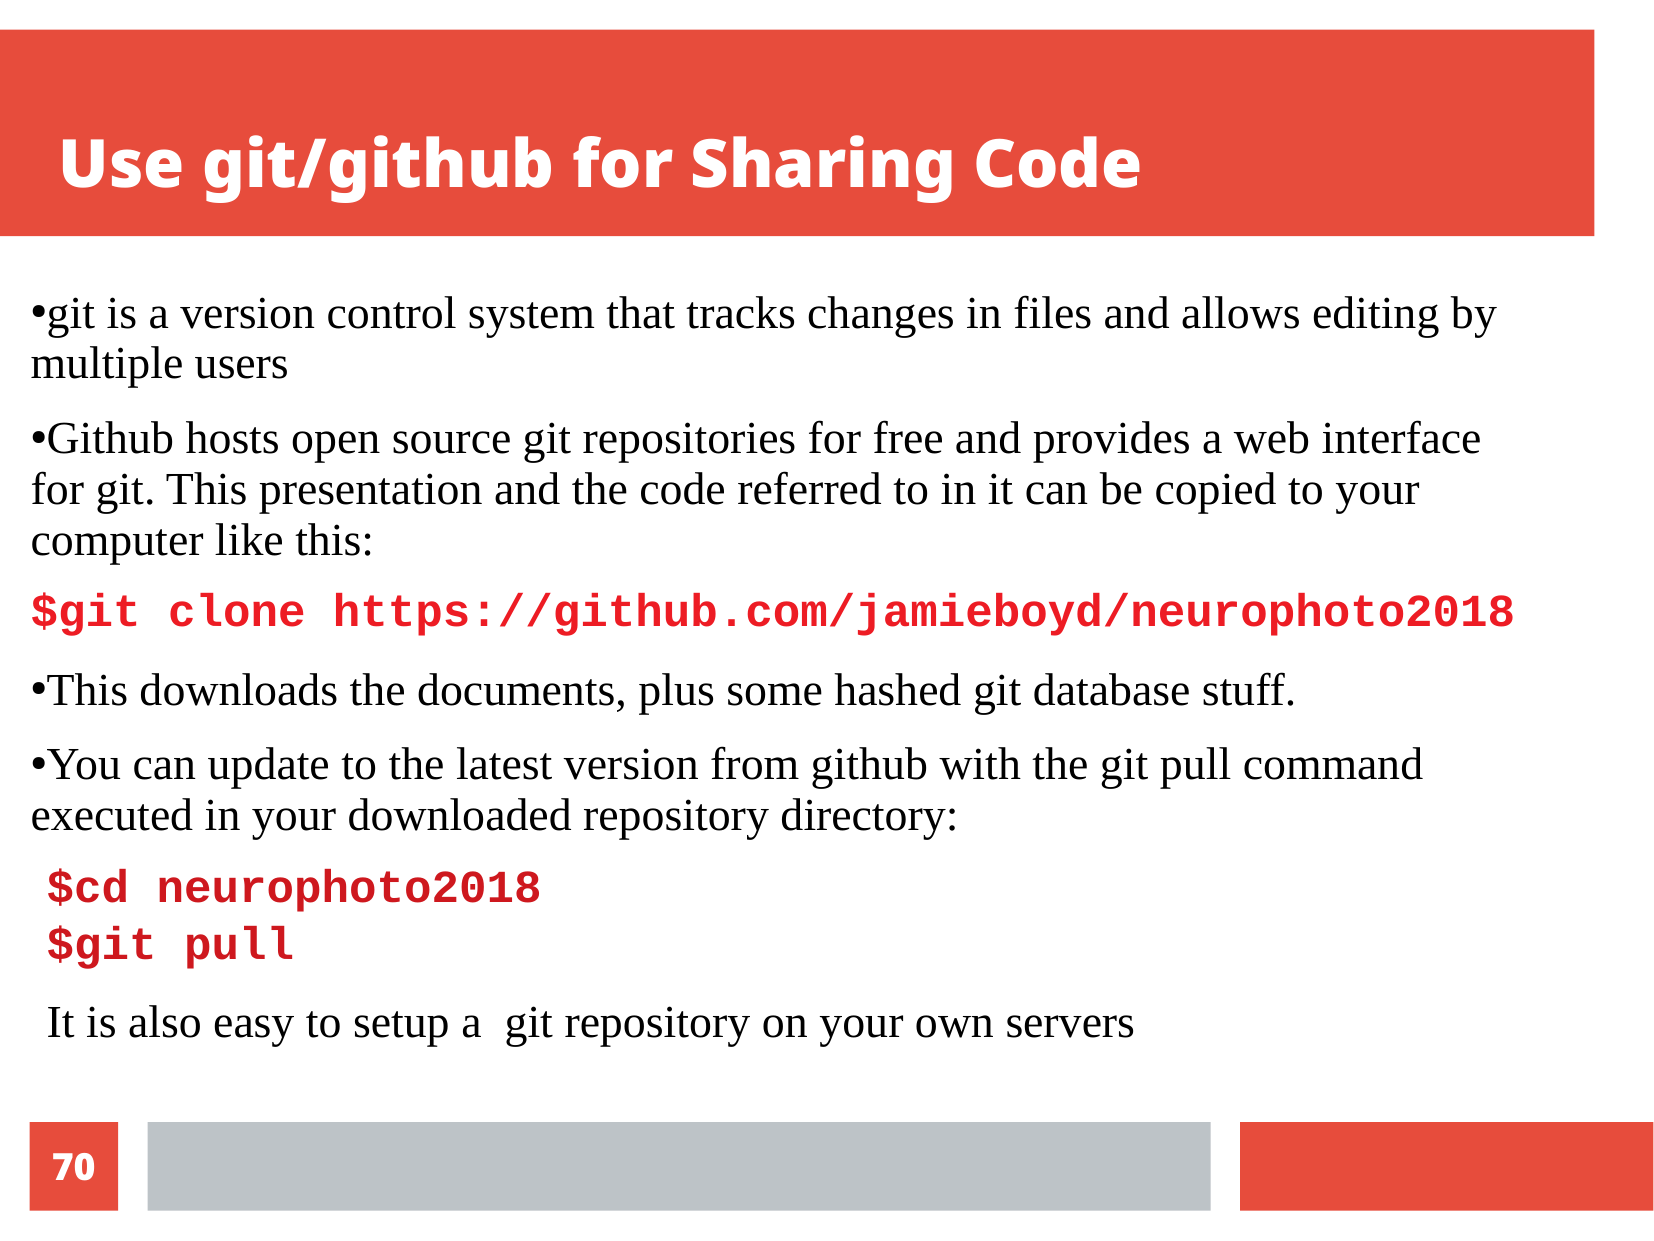

# Use git/github for Sharing Code
git is a version control system that tracks changes in files and allows editing by multiple users
Github hosts open source git repositories for free and provides a web interface for git. This presentation and the code referred to in it can be copied to your computer like this:
$git clone https://github.com/jamieboyd/neurophoto2018
This downloads the documents, plus some hashed git database stuff.
You can update to the latest version from github with the git pull command executed in your downloaded repository directory:
$cd neurophoto2018
$git pull
It is also easy to setup a git repository on your own servers
70